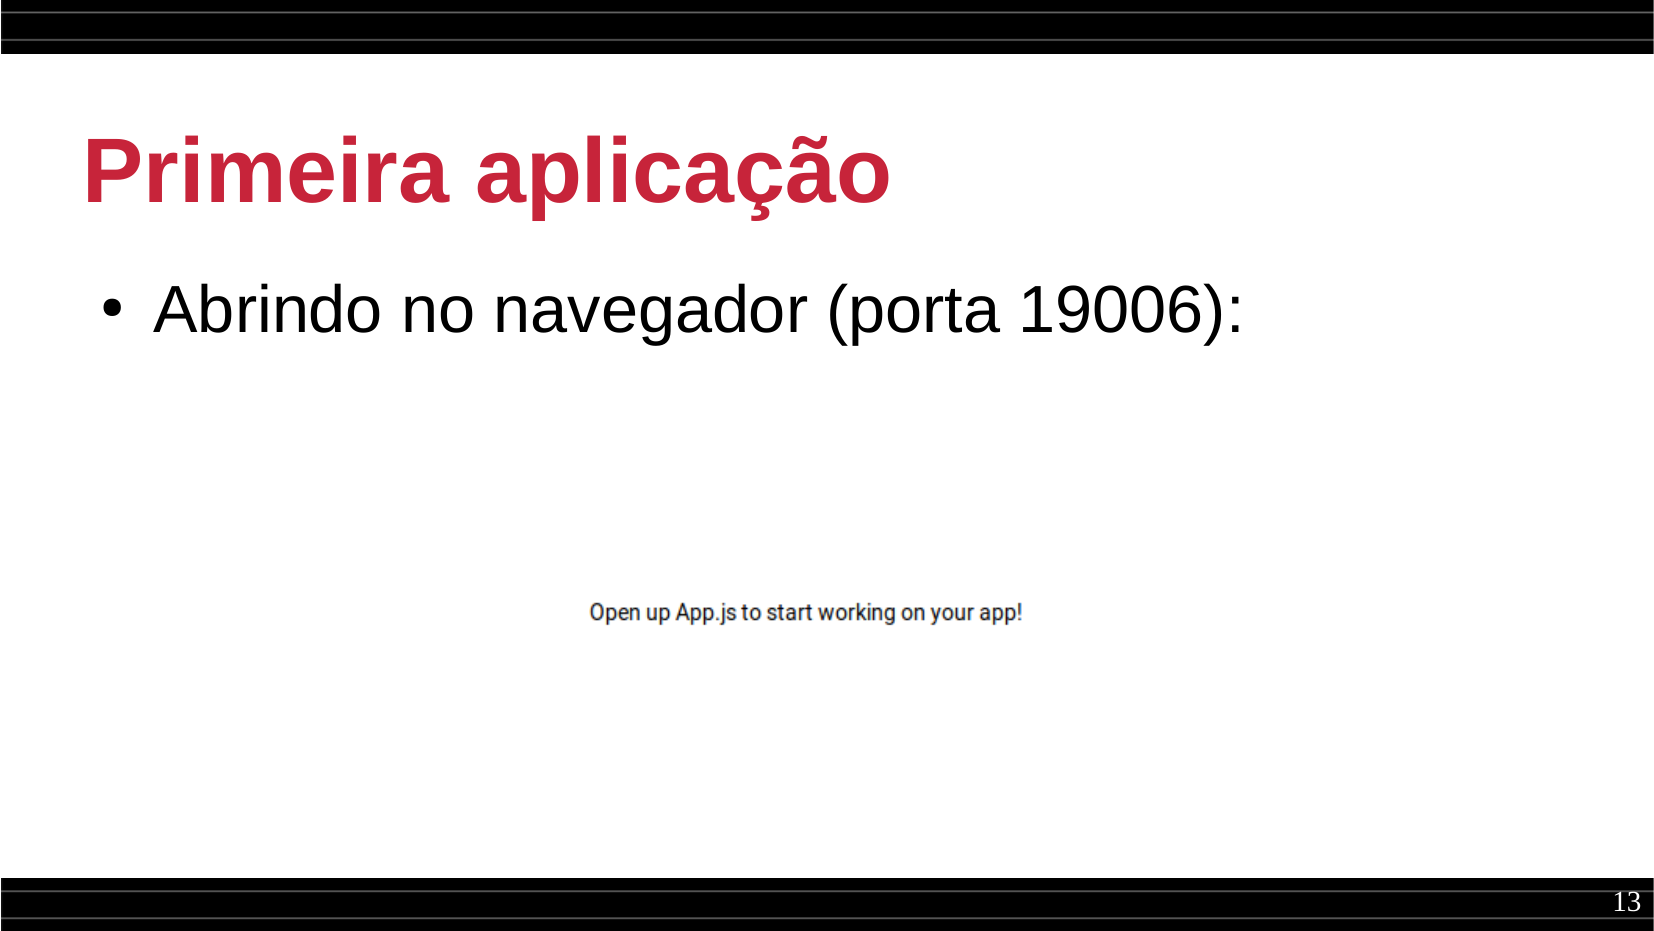

# Primeira aplicação
Abrindo no navegador (porta 19006):